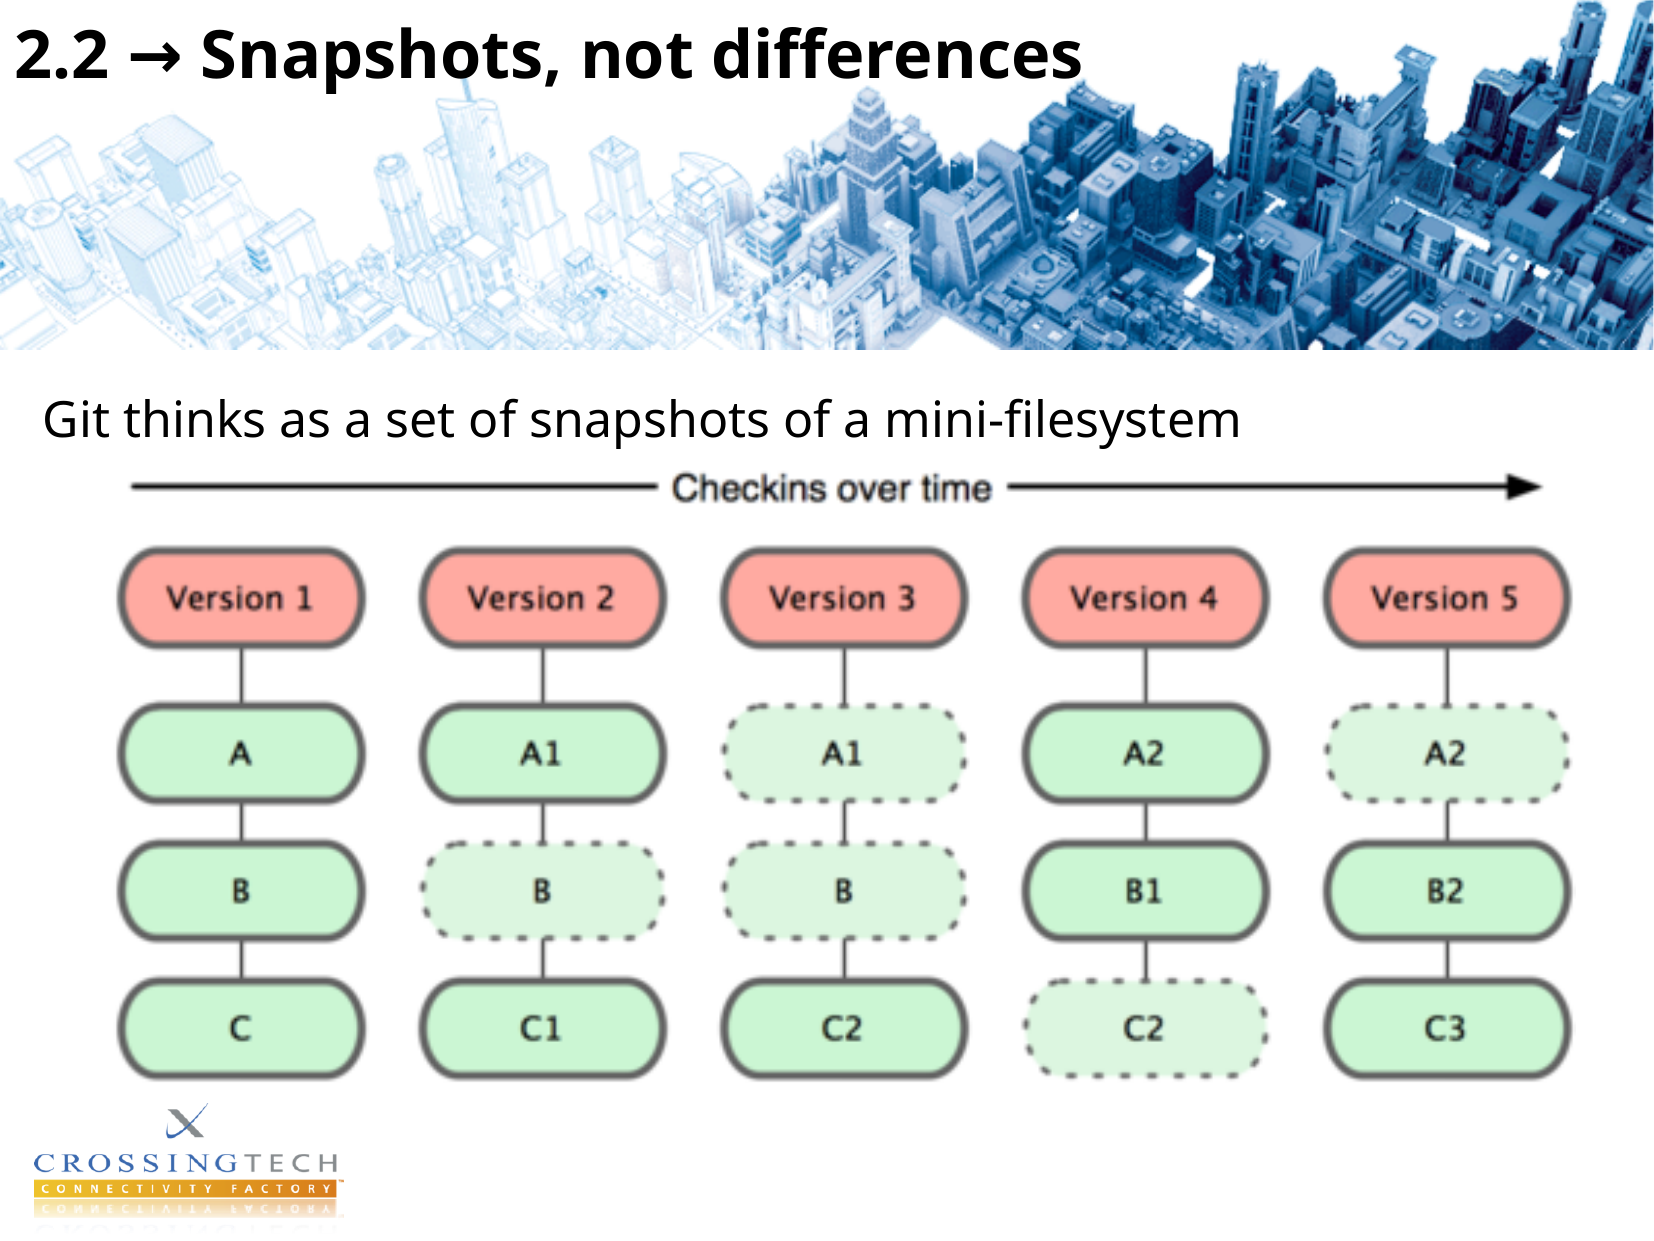

2.2 → Snapshots, not differences
Git thinks as a set of snapshots of a mini-filesystem